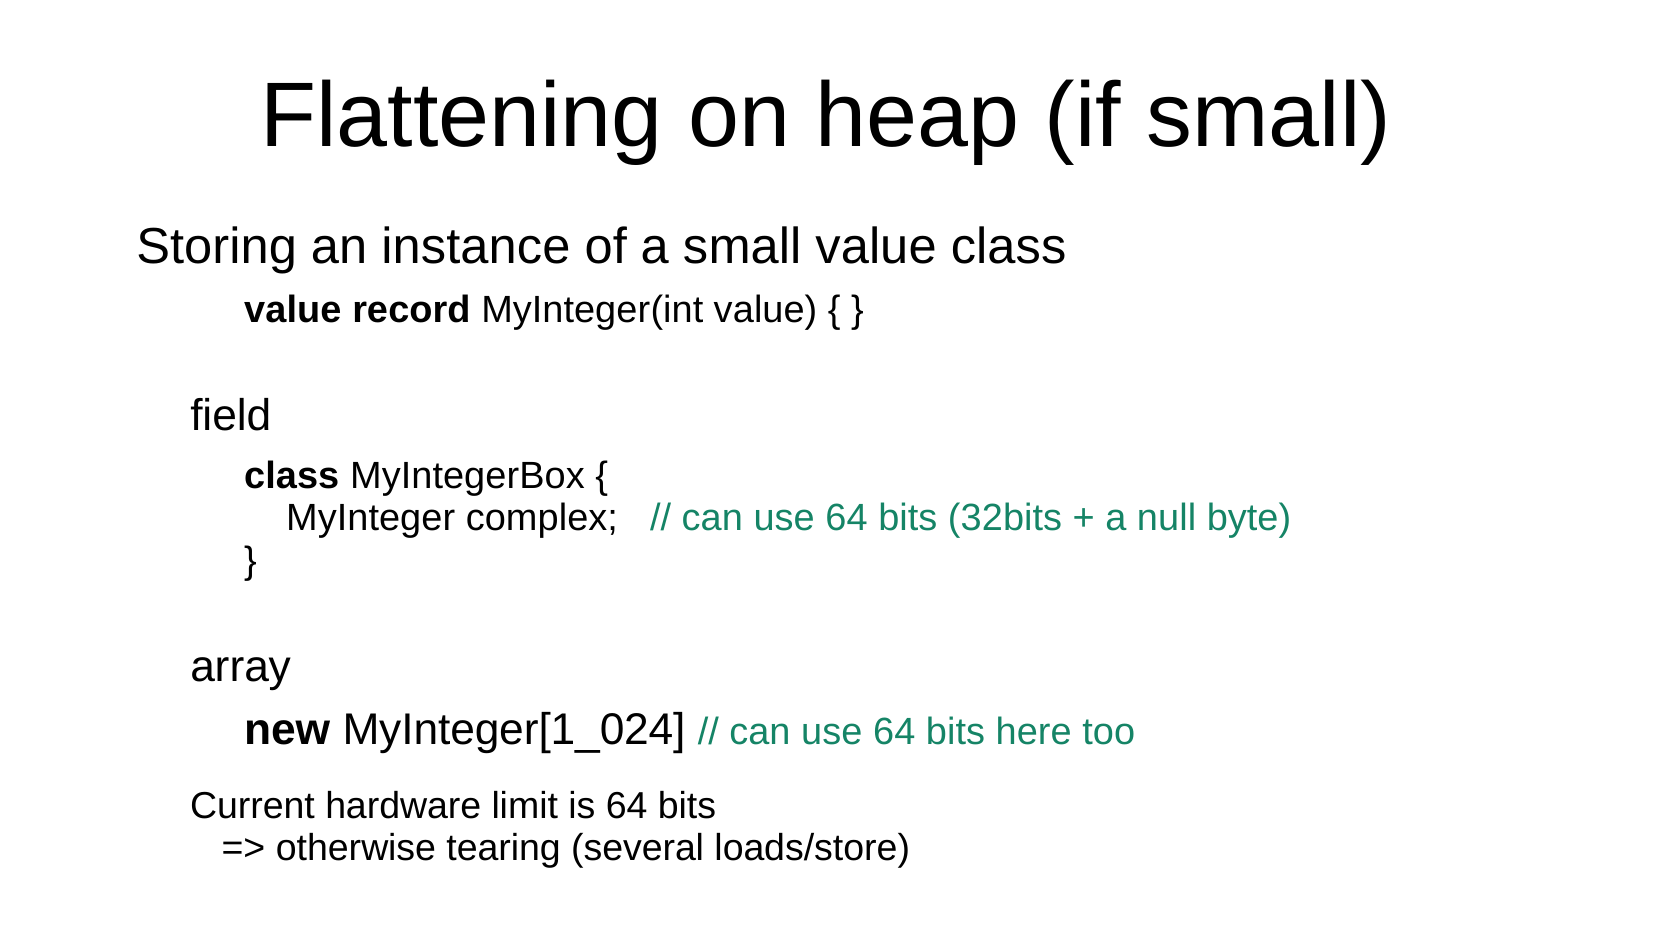

# Flattening on heap (if small)
Storing an instance of a small value class
value record MyInteger(int value) { }
field
class MyIntegerBox {
 MyInteger complex; // can use 64 bits (32bits + a null byte)
}
array
new MyInteger[1_024] // can use 64 bits here too
Current hardware limit is 64 bits
 => otherwise tearing (several loads/store)